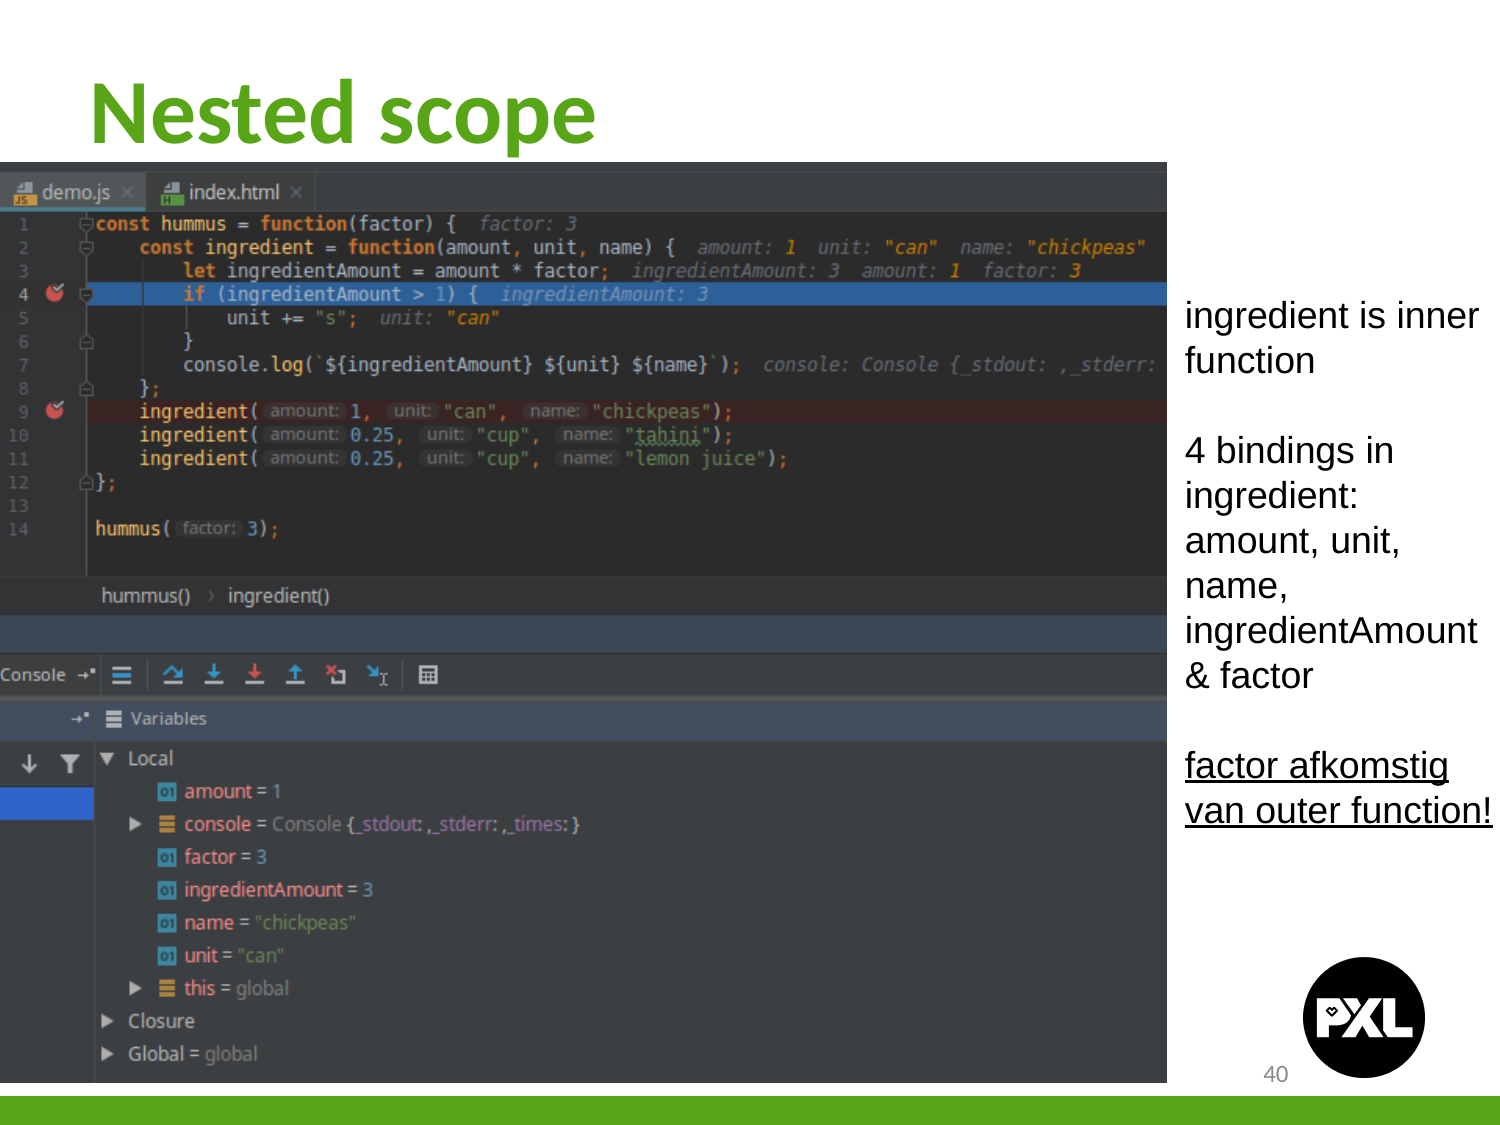

Nested scope
ingredient is inner function
4 bindings in ingredient:
amount, unit, name, ingredientAmount
& factor
factor afkomstig van outer function!